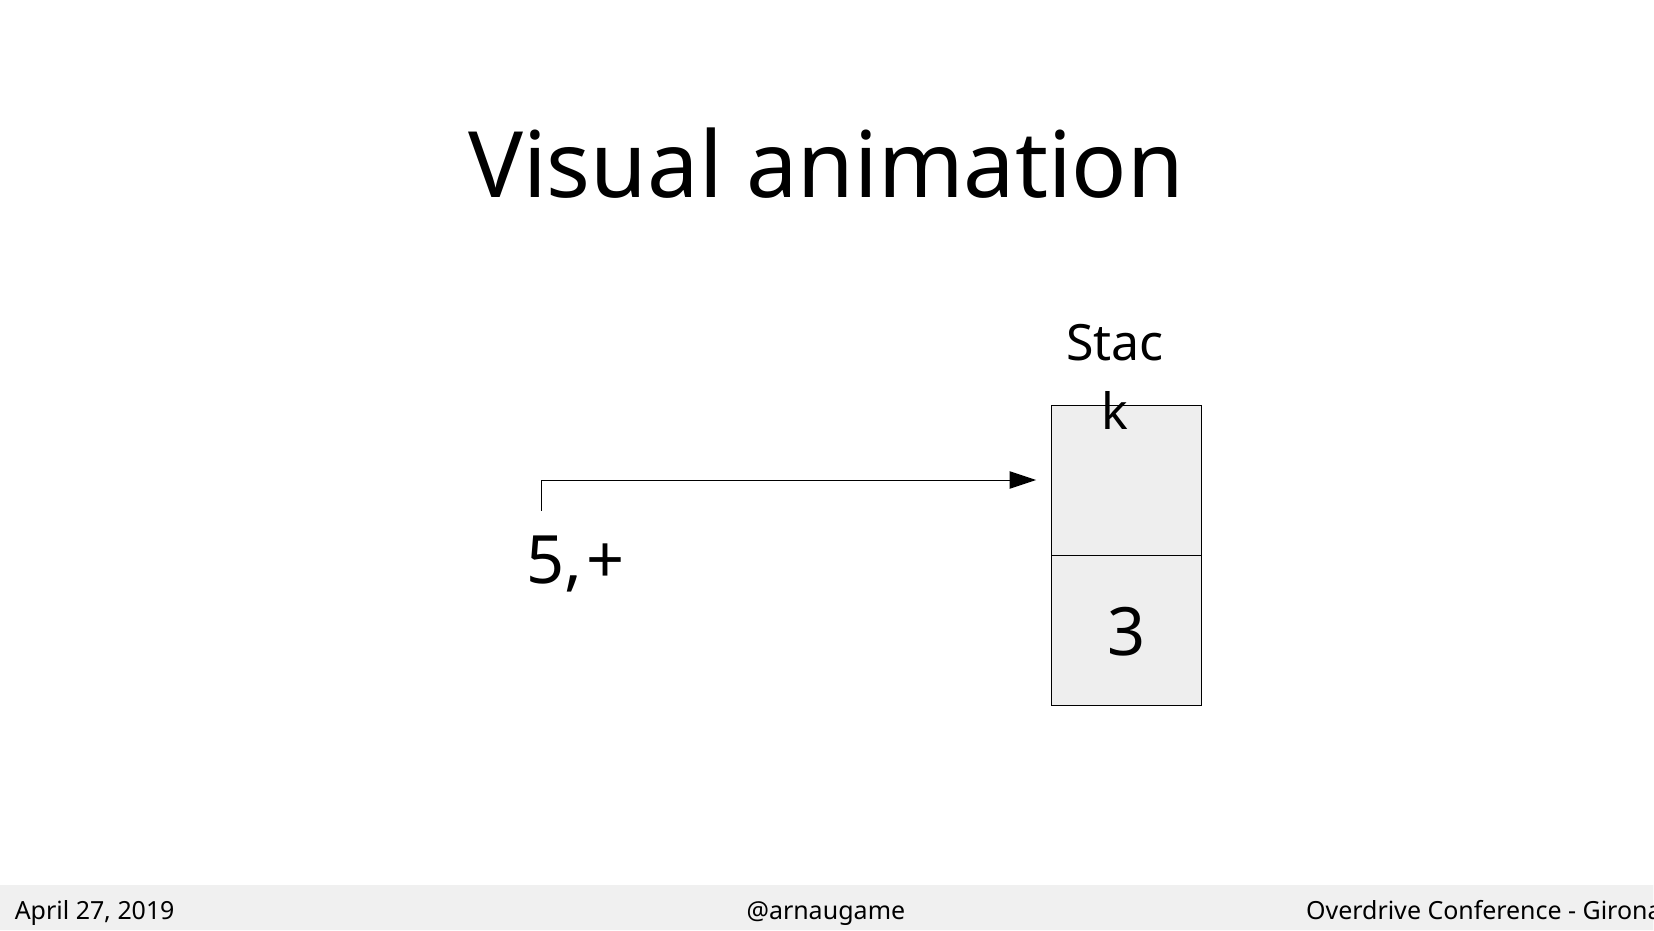

# Visual animation
Stack
5,
+
3
April 27, 2019
@arnaugamez
Overdrive Conference - Girona